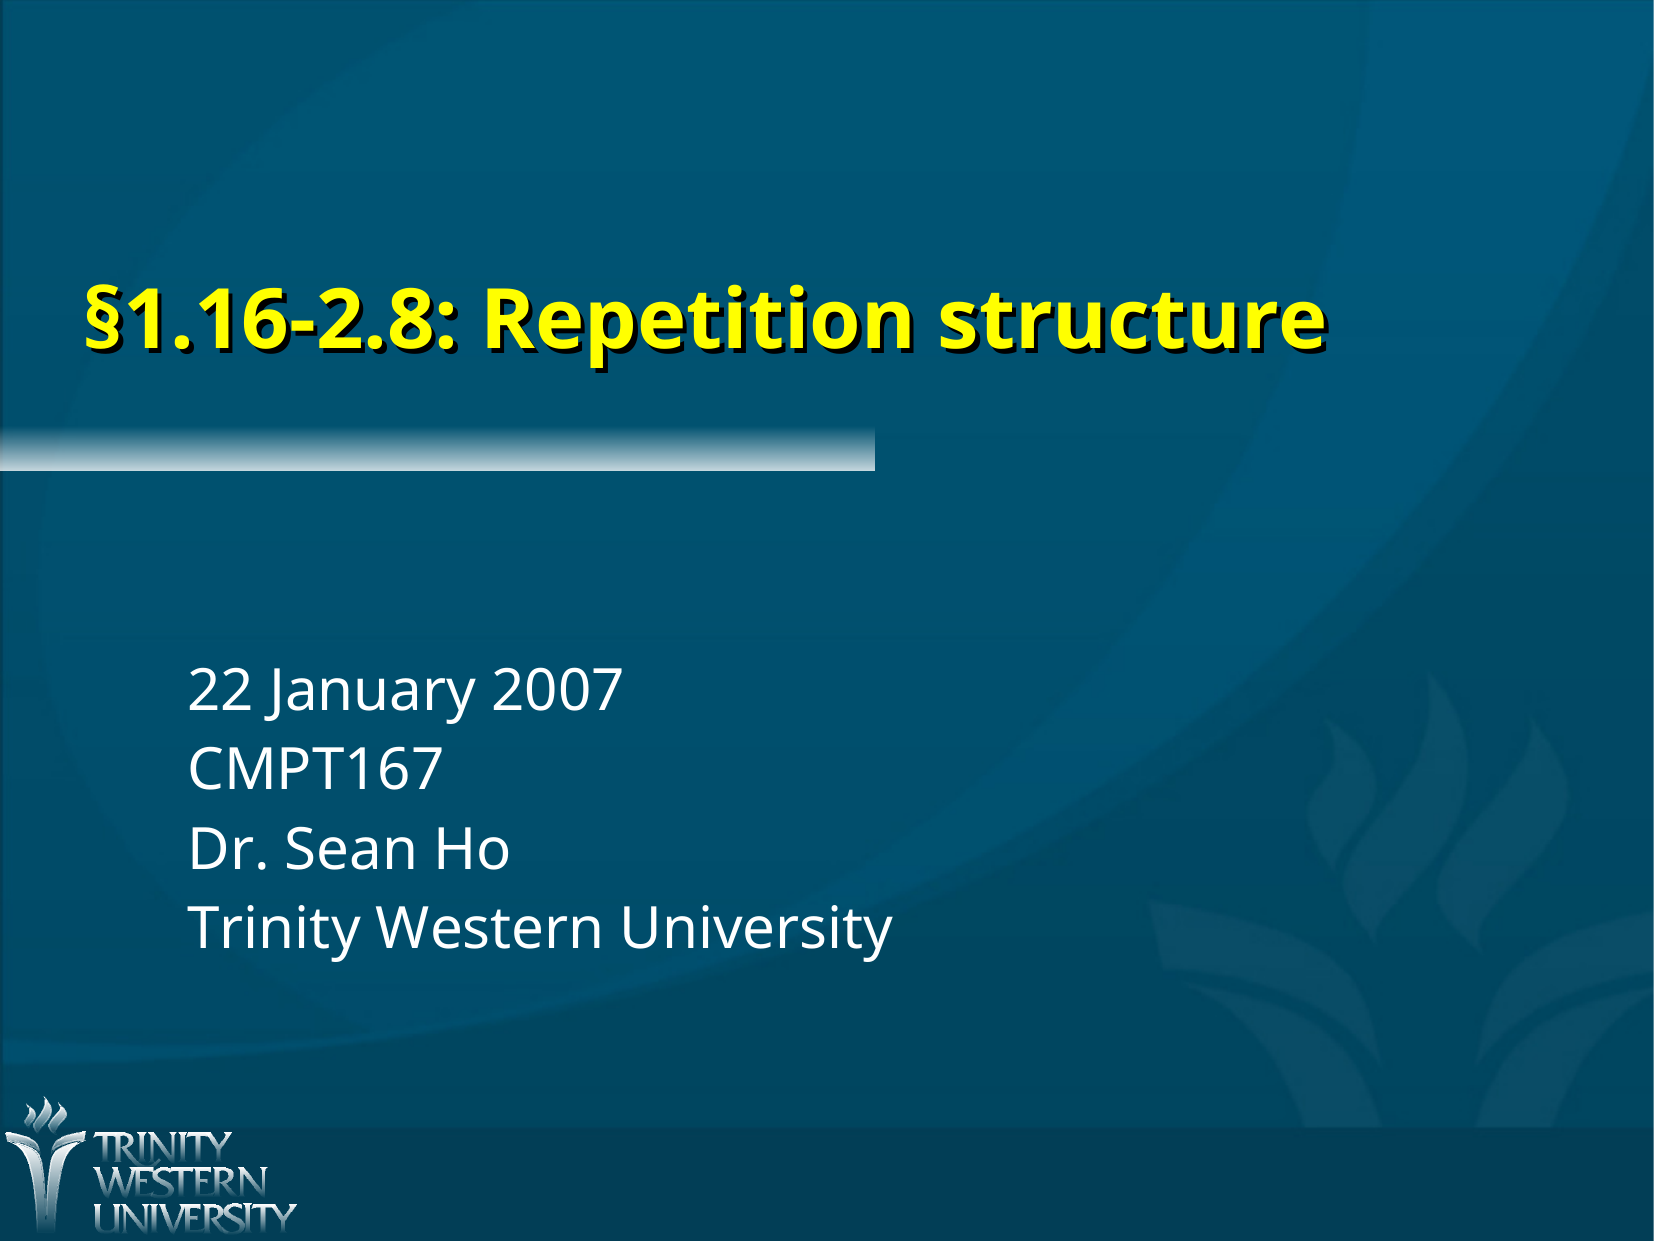

# §1.16-2.8: Repetition structure
22 January 2007
CMPT167
Dr. Sean Ho
Trinity Western University